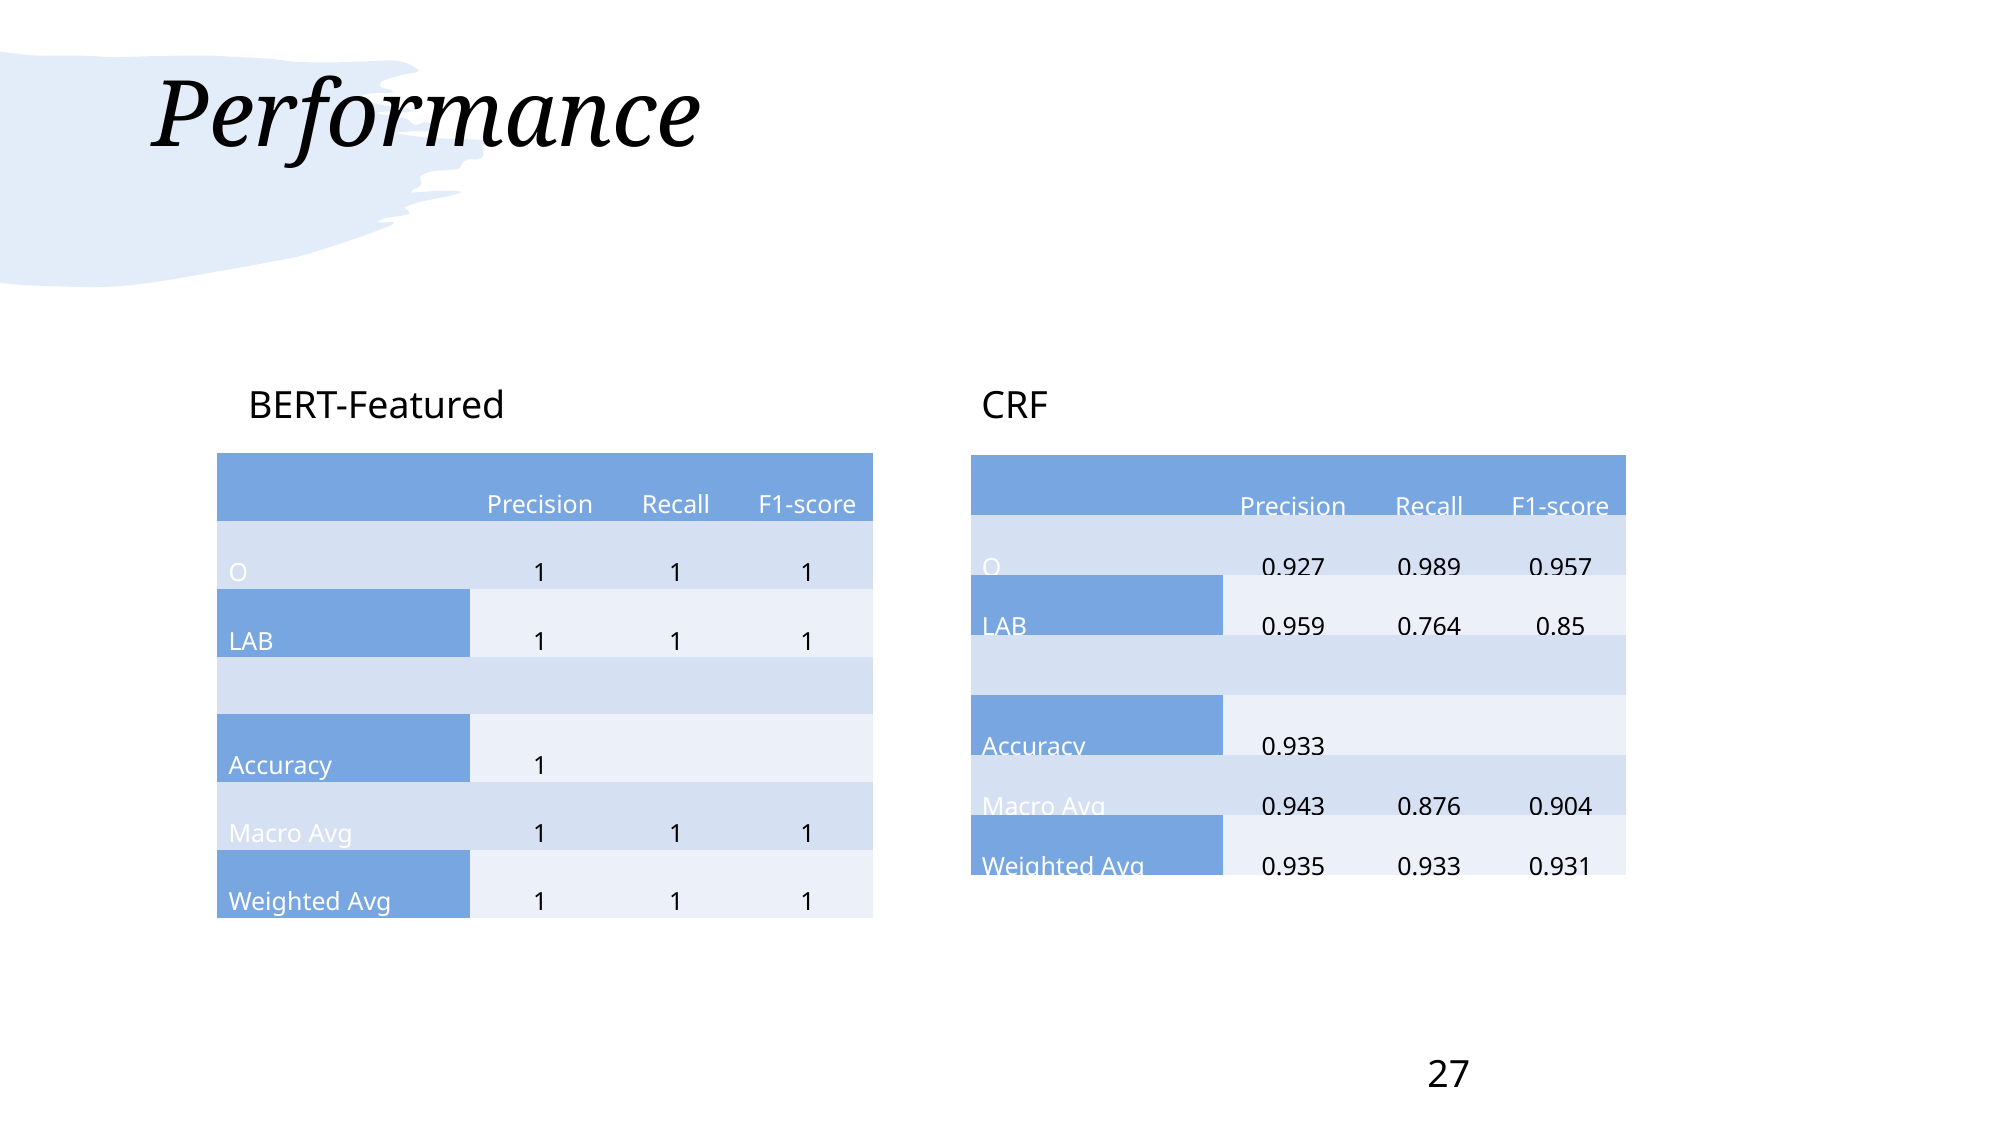

# Performance
BERT-Featured
CRF
| | Precision | Recall | F1-score |
| --- | --- | --- | --- |
| O | 1 | 1 | 1 |
| LAB | 1 | 1 | 1 |
| | | | |
| Accuracy | 1 | | |
| Macro Avg | 1 | 1 | 1 |
| Weighted Avg | 1 | 1 | 1 |
| | Precision | Recall | F1-score |
| --- | --- | --- | --- |
| O | 0.927 | 0.989 | 0.957 |
| LAB | 0.959 | 0.764 | 0.85 |
| | | | |
| Accuracy | 0.933 | | |
| Macro Avg | 0.943 | 0.876 | 0.904 |
| Weighted Avg | 0.935 | 0.933 | 0.931 |